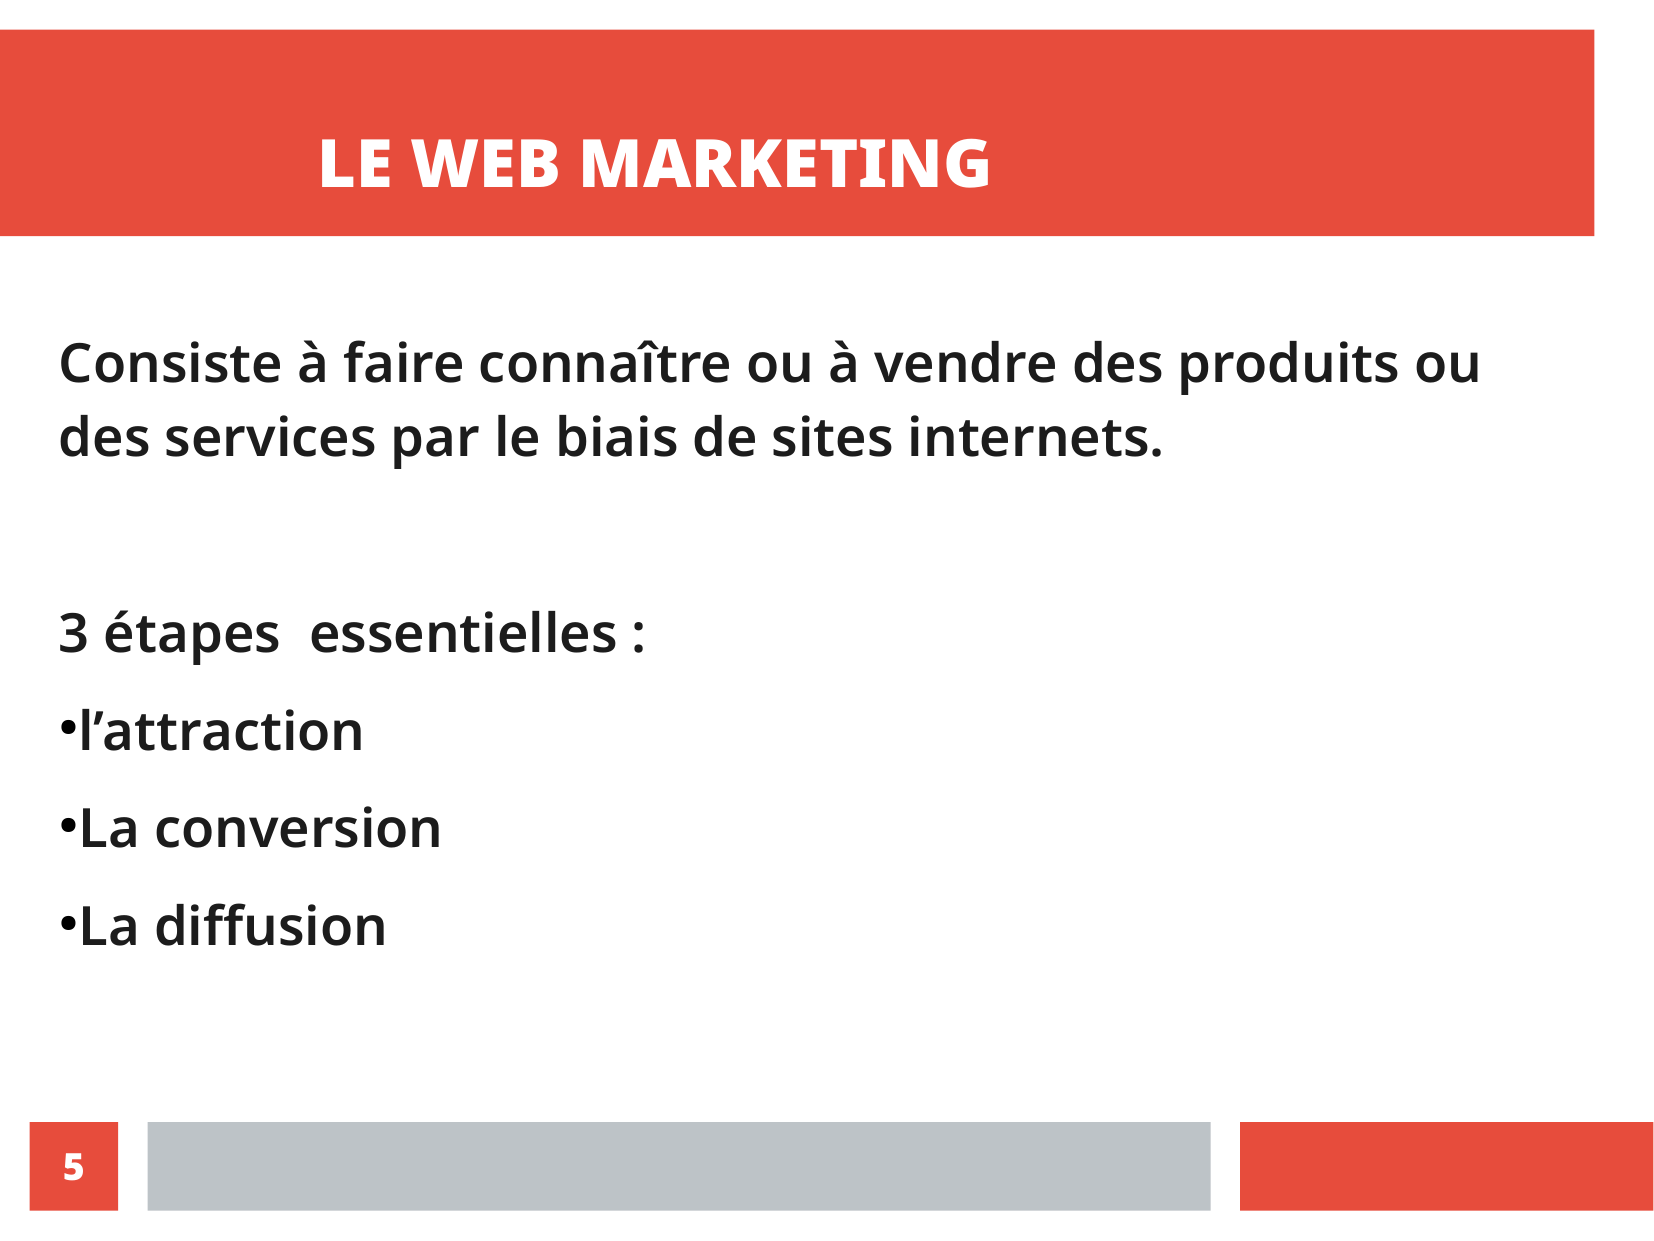

# LE WEB MARKETING
Consiste à faire connaître ou à vendre des produits ou des services par le biais de sites internets.
3 étapes essentielles :
l’attraction
La conversion
La diffusion
5